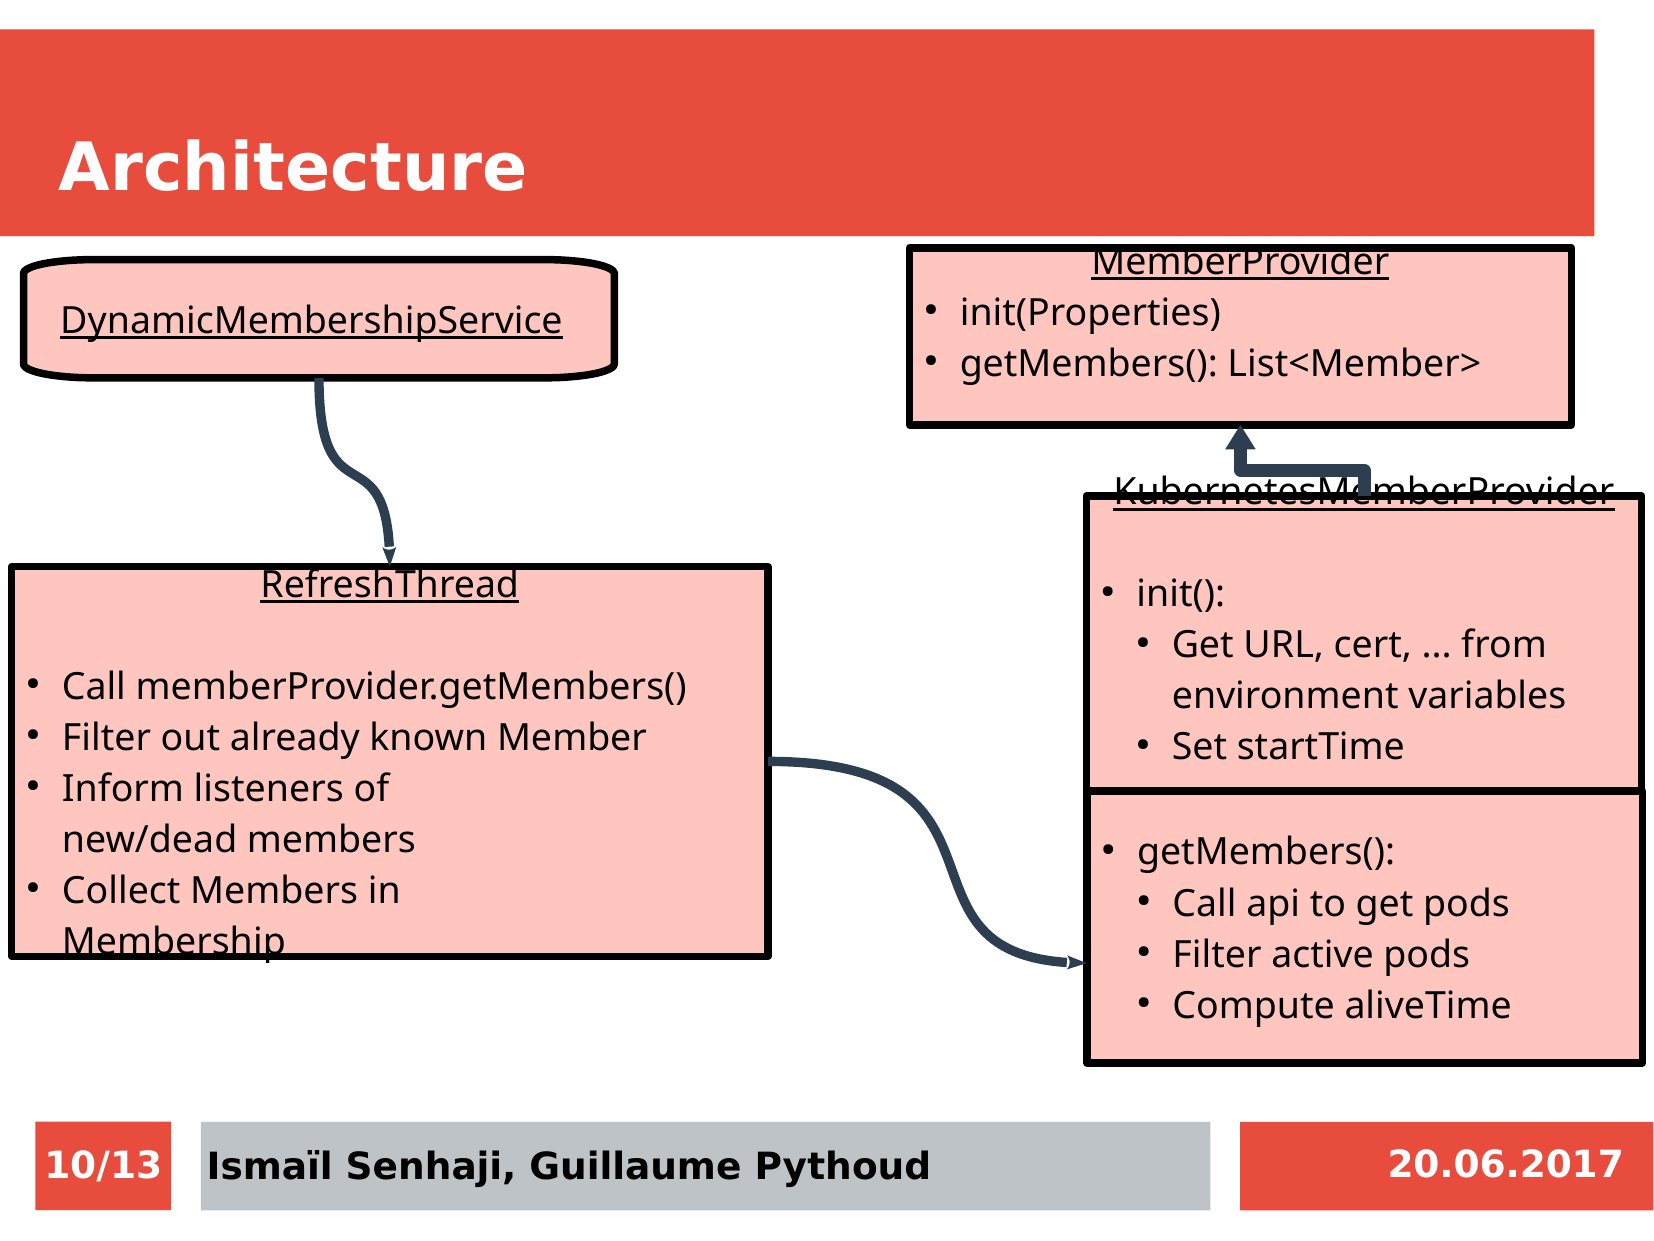

# Architecture
MemberProvider
init(Properties)
getMembers(): List<Member>
DynamicMembershipService
KubernetesMemberProvider
init():
Get URL, cert, ... from
environment variables
Set startTime
getMembers():
Call api to get pods
Filter active pods
Compute aliveTime
RefreshThread
Call memberProvider.getMembers()
Filter out already known Member
Inform listeners of
new/dead members
Collect Members in
Membership
10
Ismaïl Senhaji, Guillaume Pythoud
20.06.2017